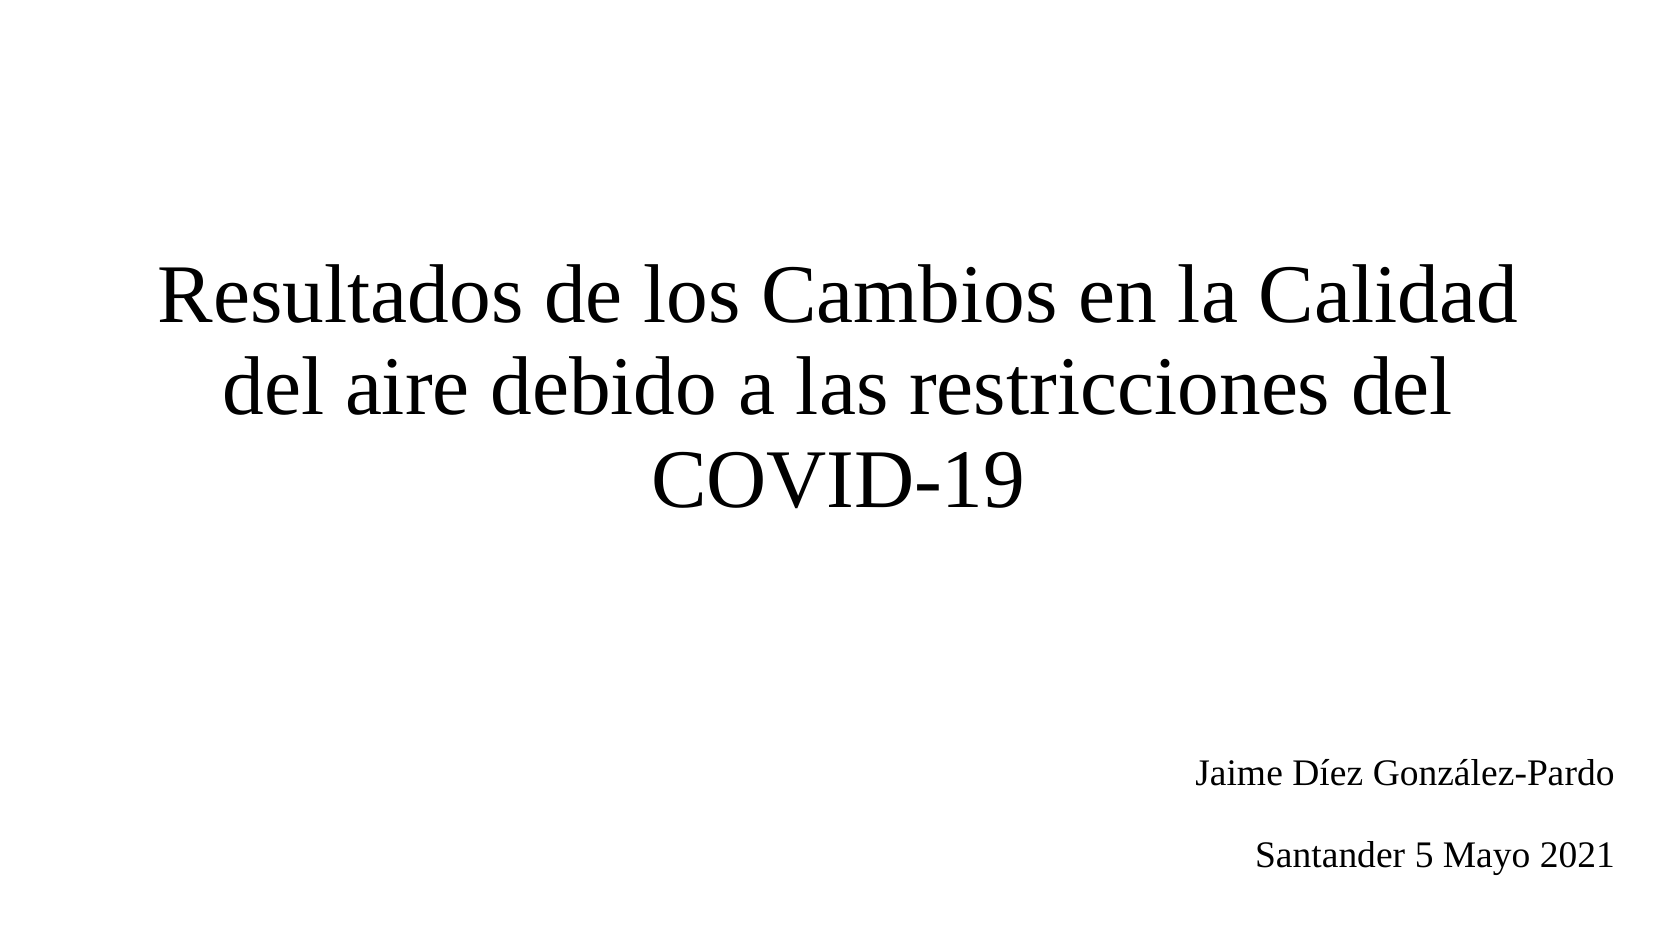

# Resultados de los Cambios en la Calidad del aire debido a las restricciones del COVID-19
Jaime Díez González-Pardo
Santander 5 Mayo 2021